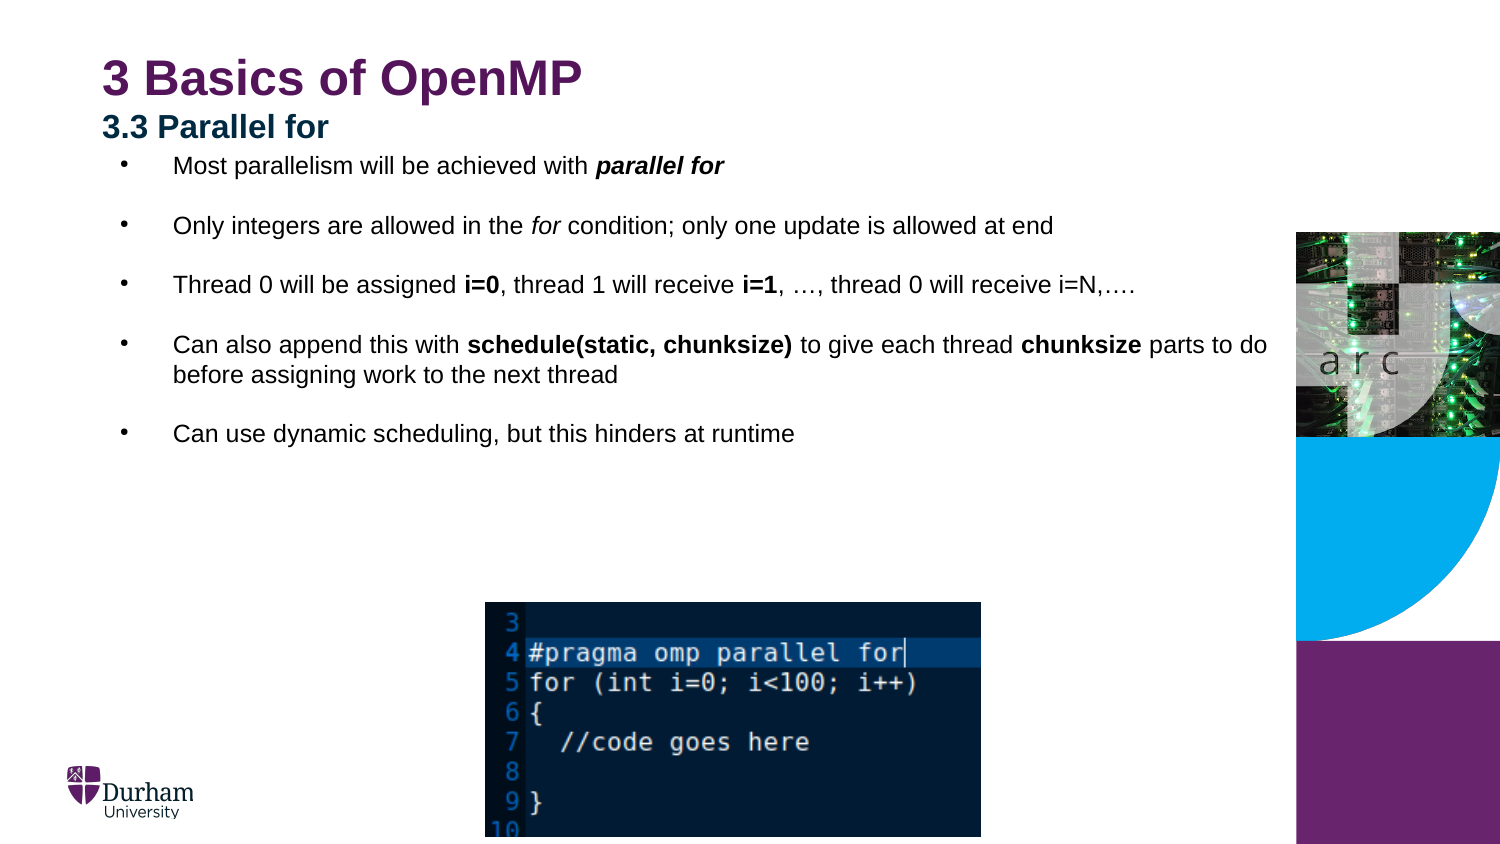

# 3 Basics of OpenMP 3.3 Parallel for
Most parallelism will be achieved with parallel for
Only integers are allowed in the for condition; only one update is allowed at end
Thread 0 will be assigned i=0, thread 1 will receive i=1, …, thread 0 will receive i=N,….
Can also append this with schedule(static, chunksize) to give each thread chunksize parts to do before assigning work to the next thread
Can use dynamic scheduling, but this hinders at runtime